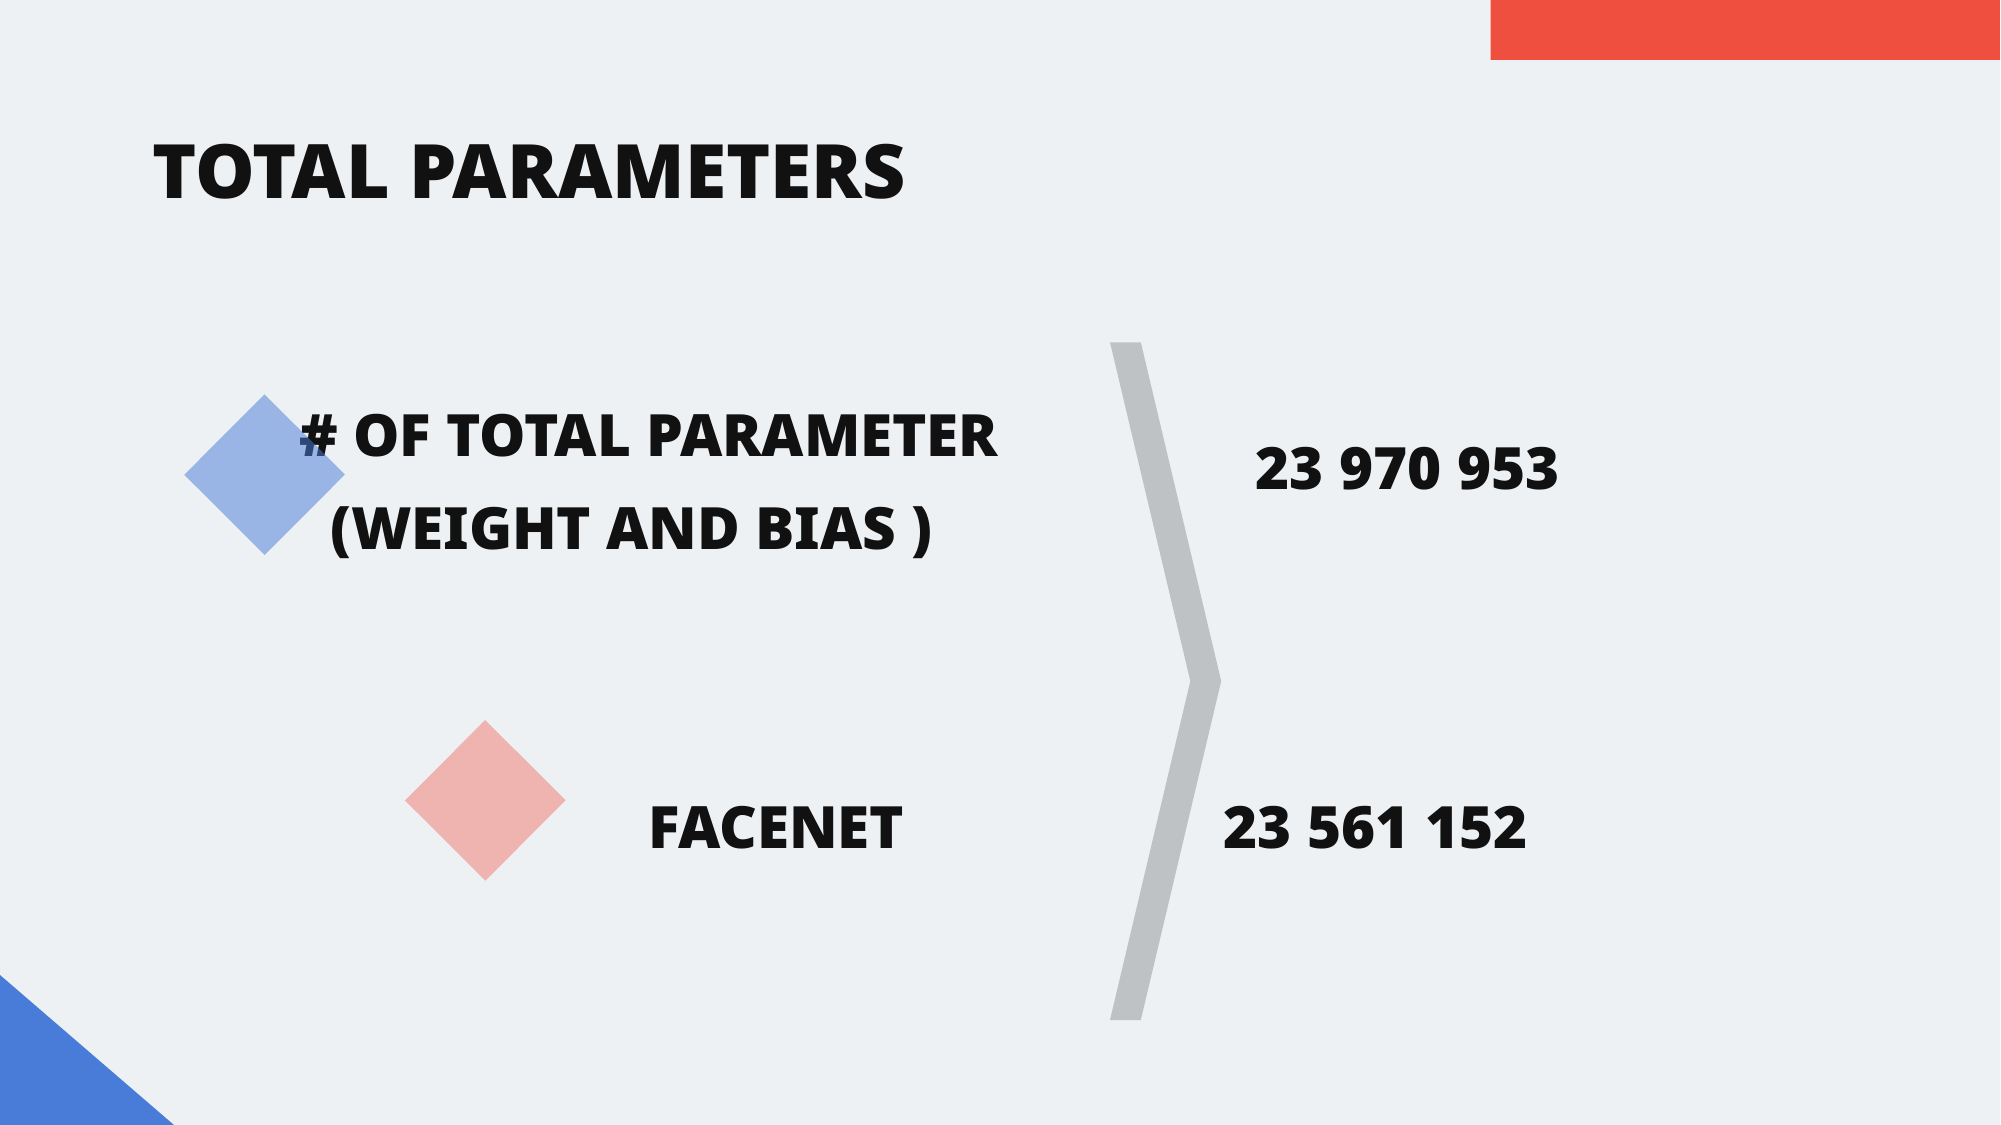

# TOTAL PARAMETERS
 # OF TOTAL PARAMETER
 (WEIGHT AND BIAS )
FACENET 23 561 152
23 970 953